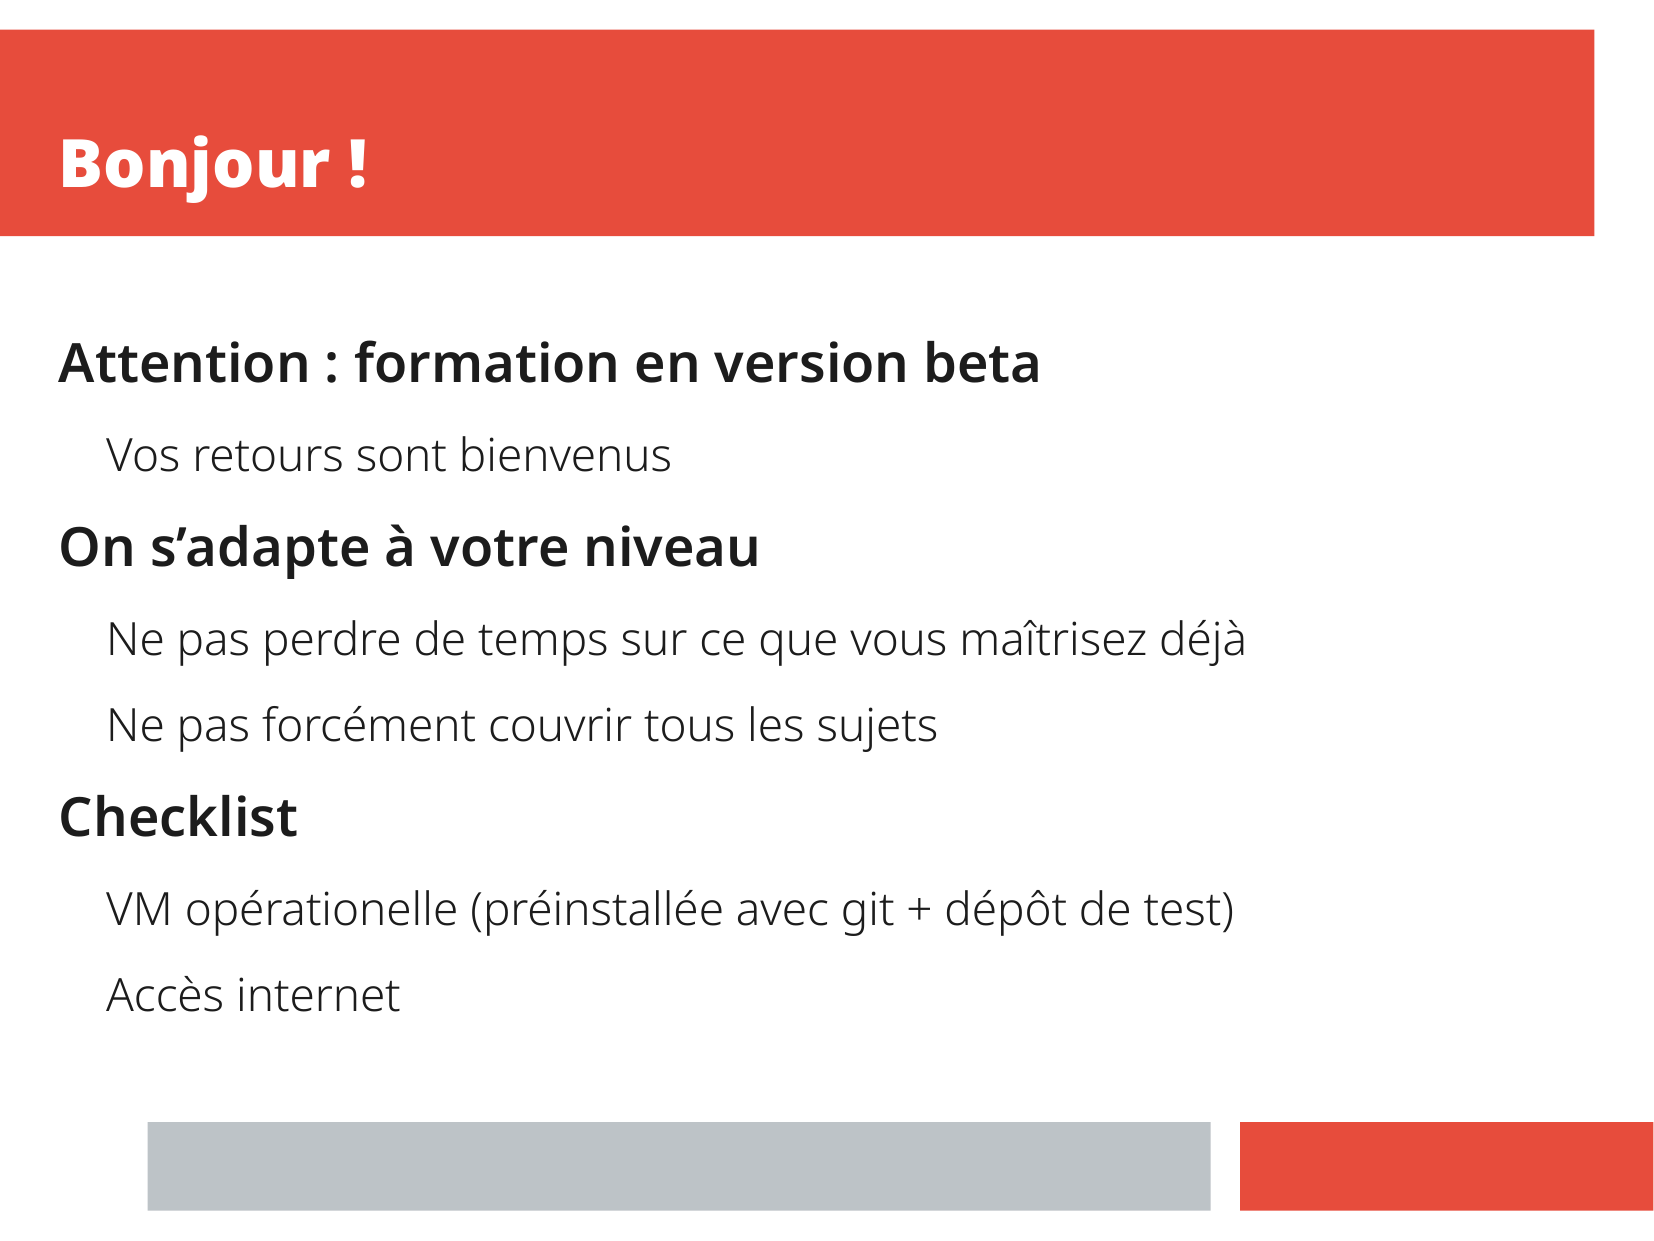

# Bonjour !
Attention : formation en version beta
Vos retours sont bienvenus
On s’adapte à votre niveau
Ne pas perdre de temps sur ce que vous maîtrisez déjà
Ne pas forcément couvrir tous les sujets
Checklist
VM opérationelle (préinstallée avec git + dépôt de test)
Accès internet